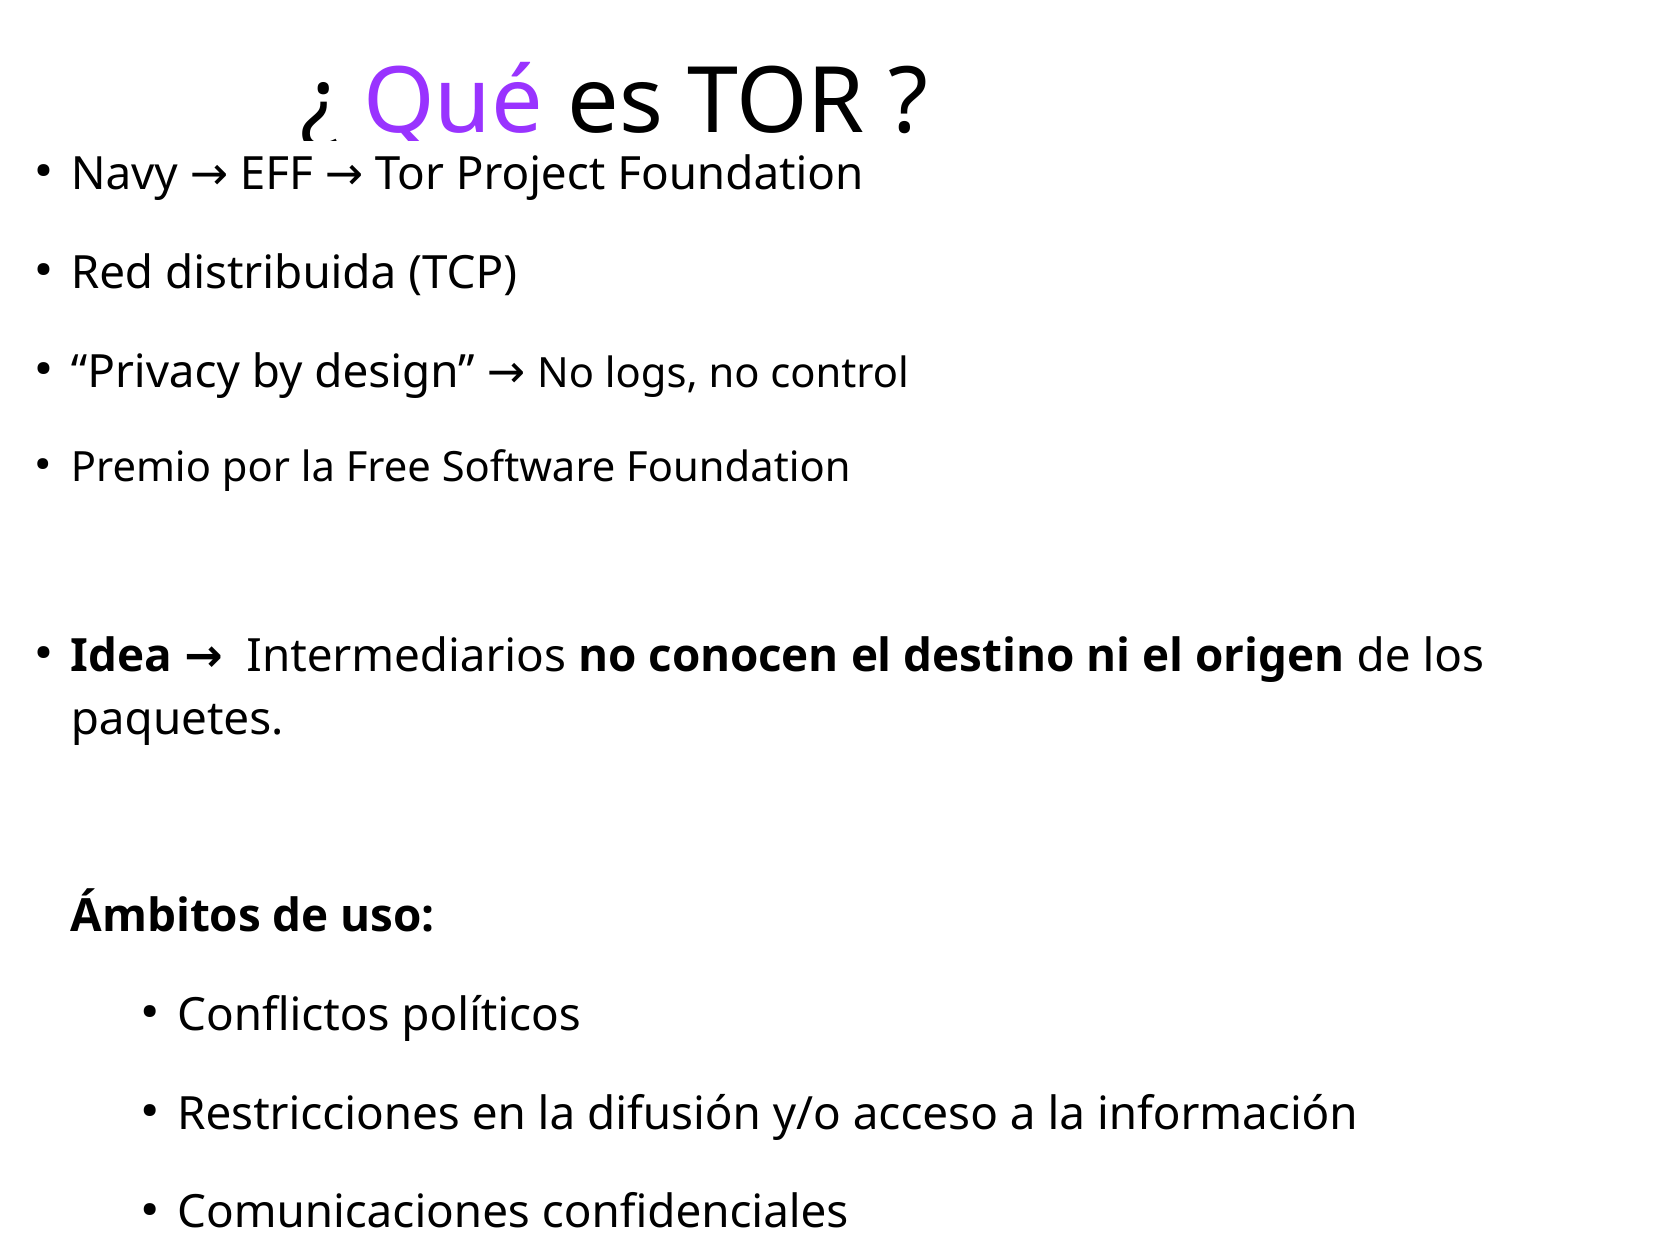

¿ Qué es TOR ?
Navy → EFF → Tor Project Foundation
Red distribuida (TCP)
“Privacy by design” → No logs, no control
Premio por la Free Software Foundation
Idea → Intermediarios no conocen el destino ni el origen de los paquetes.
Ámbitos de uso:
Conflictos políticos
Restricciones en la difusión y/o acceso a la información
Comunicaciones confidenciales
#